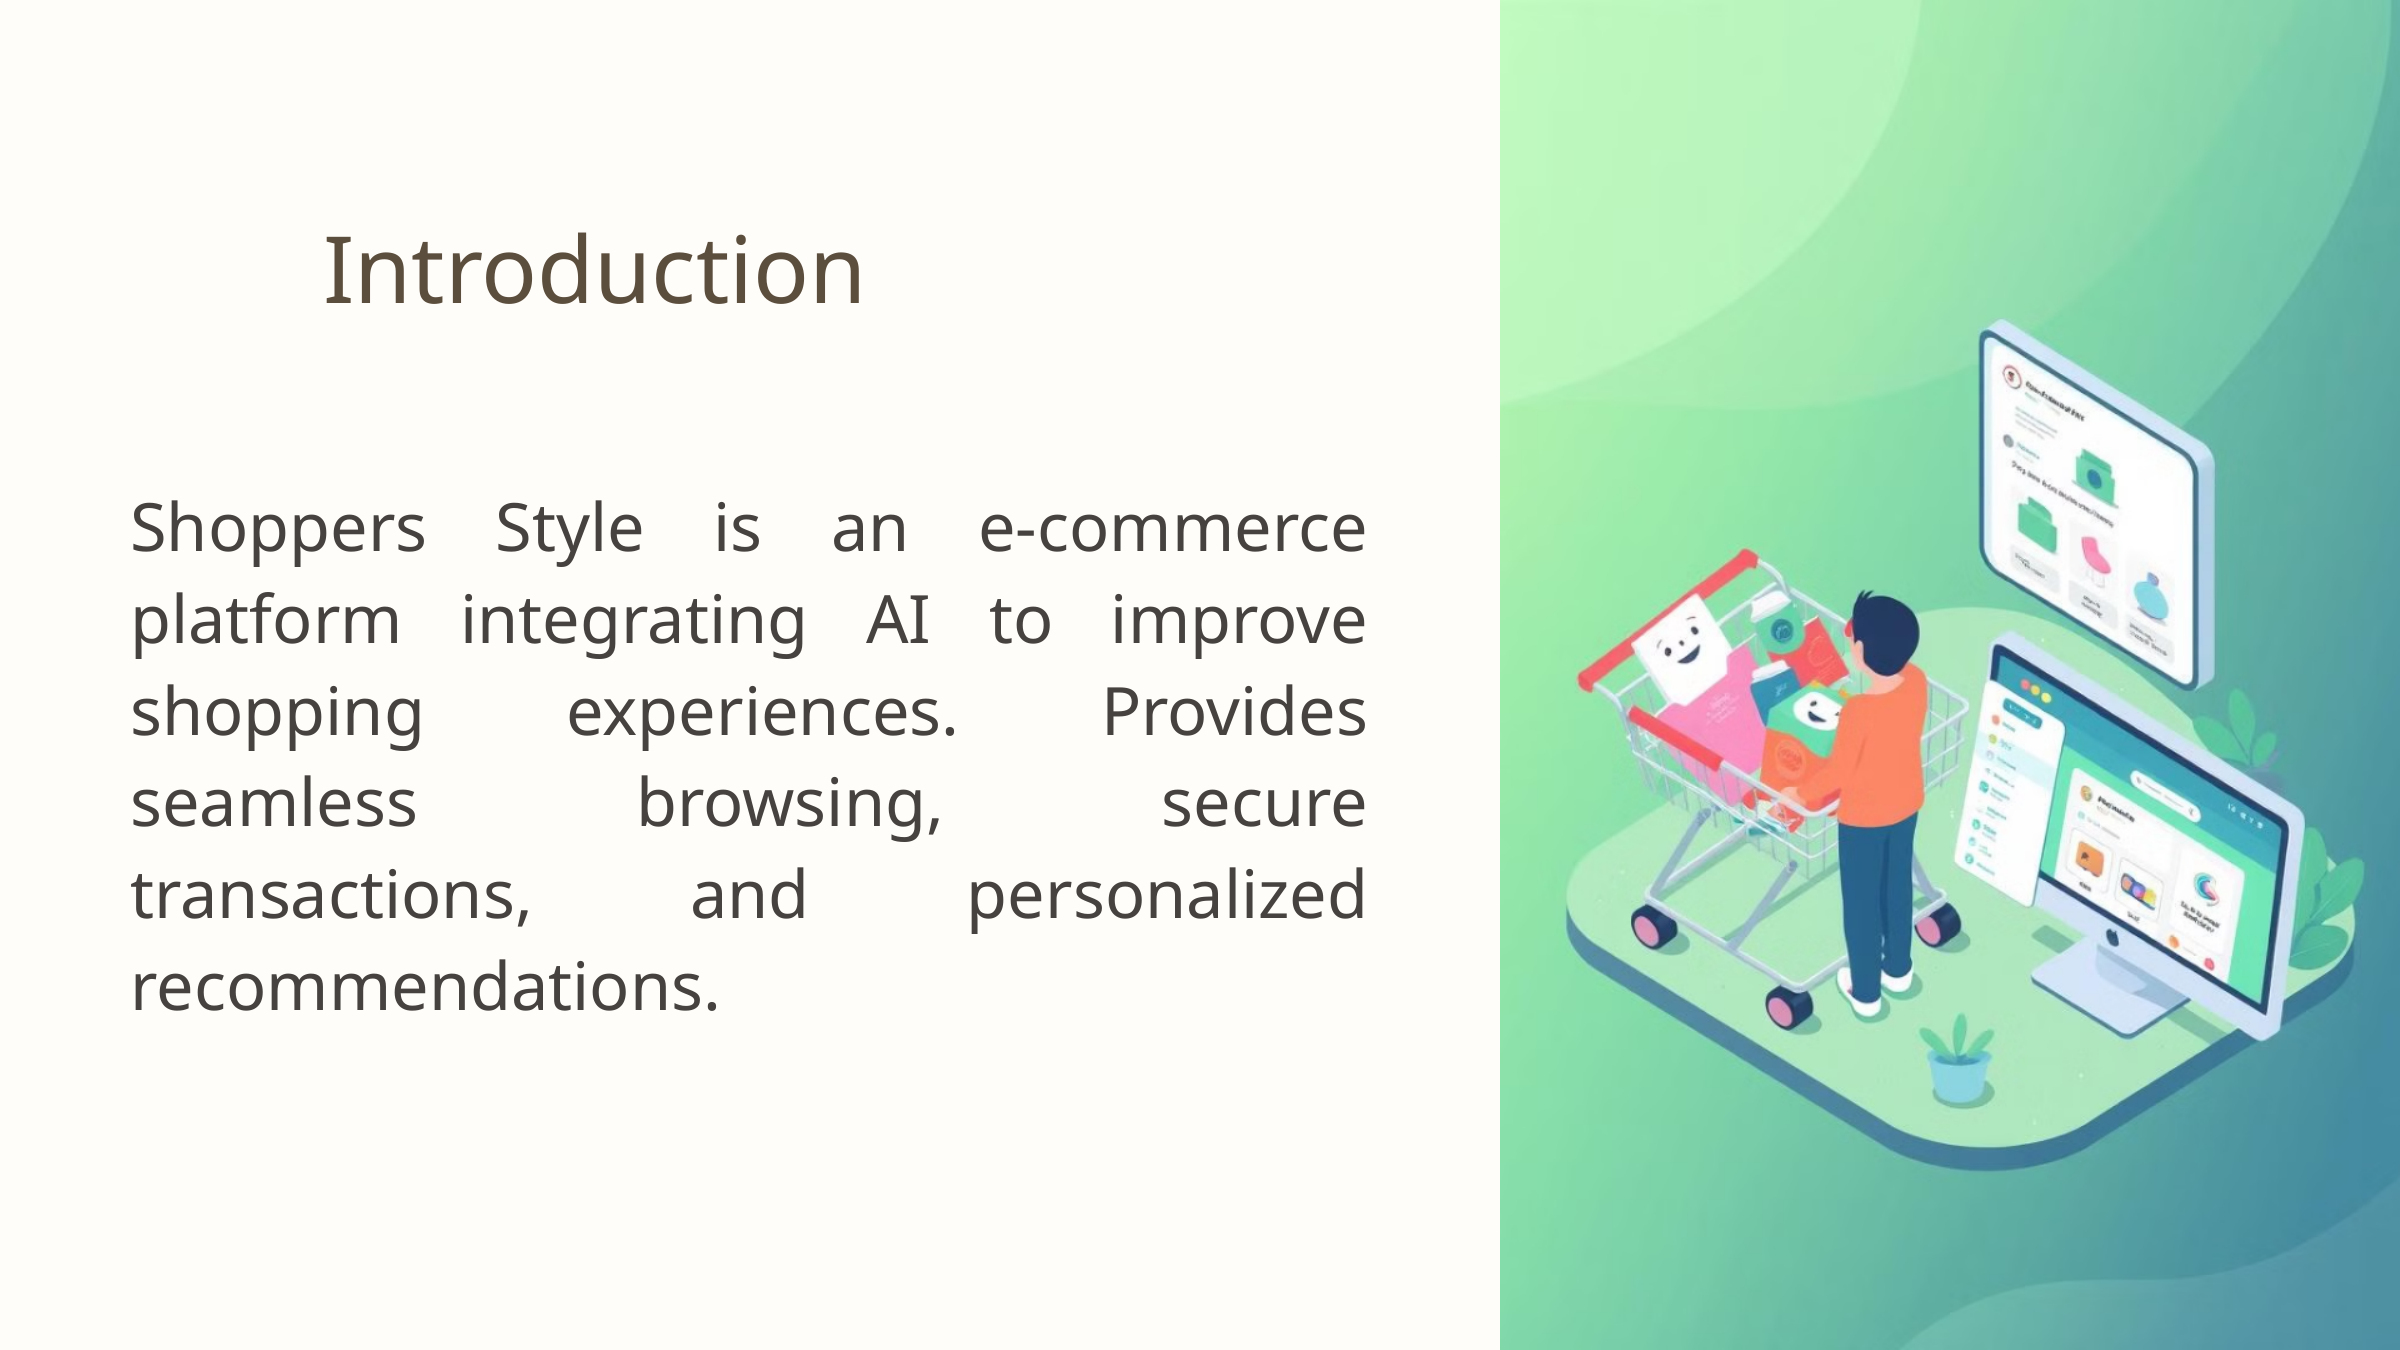

Introduction
Shoppers Style is an e-commerce platform integrating AI to improve shopping experiences. Provides seamless browsing, secure transactions, and personalized recommendations.